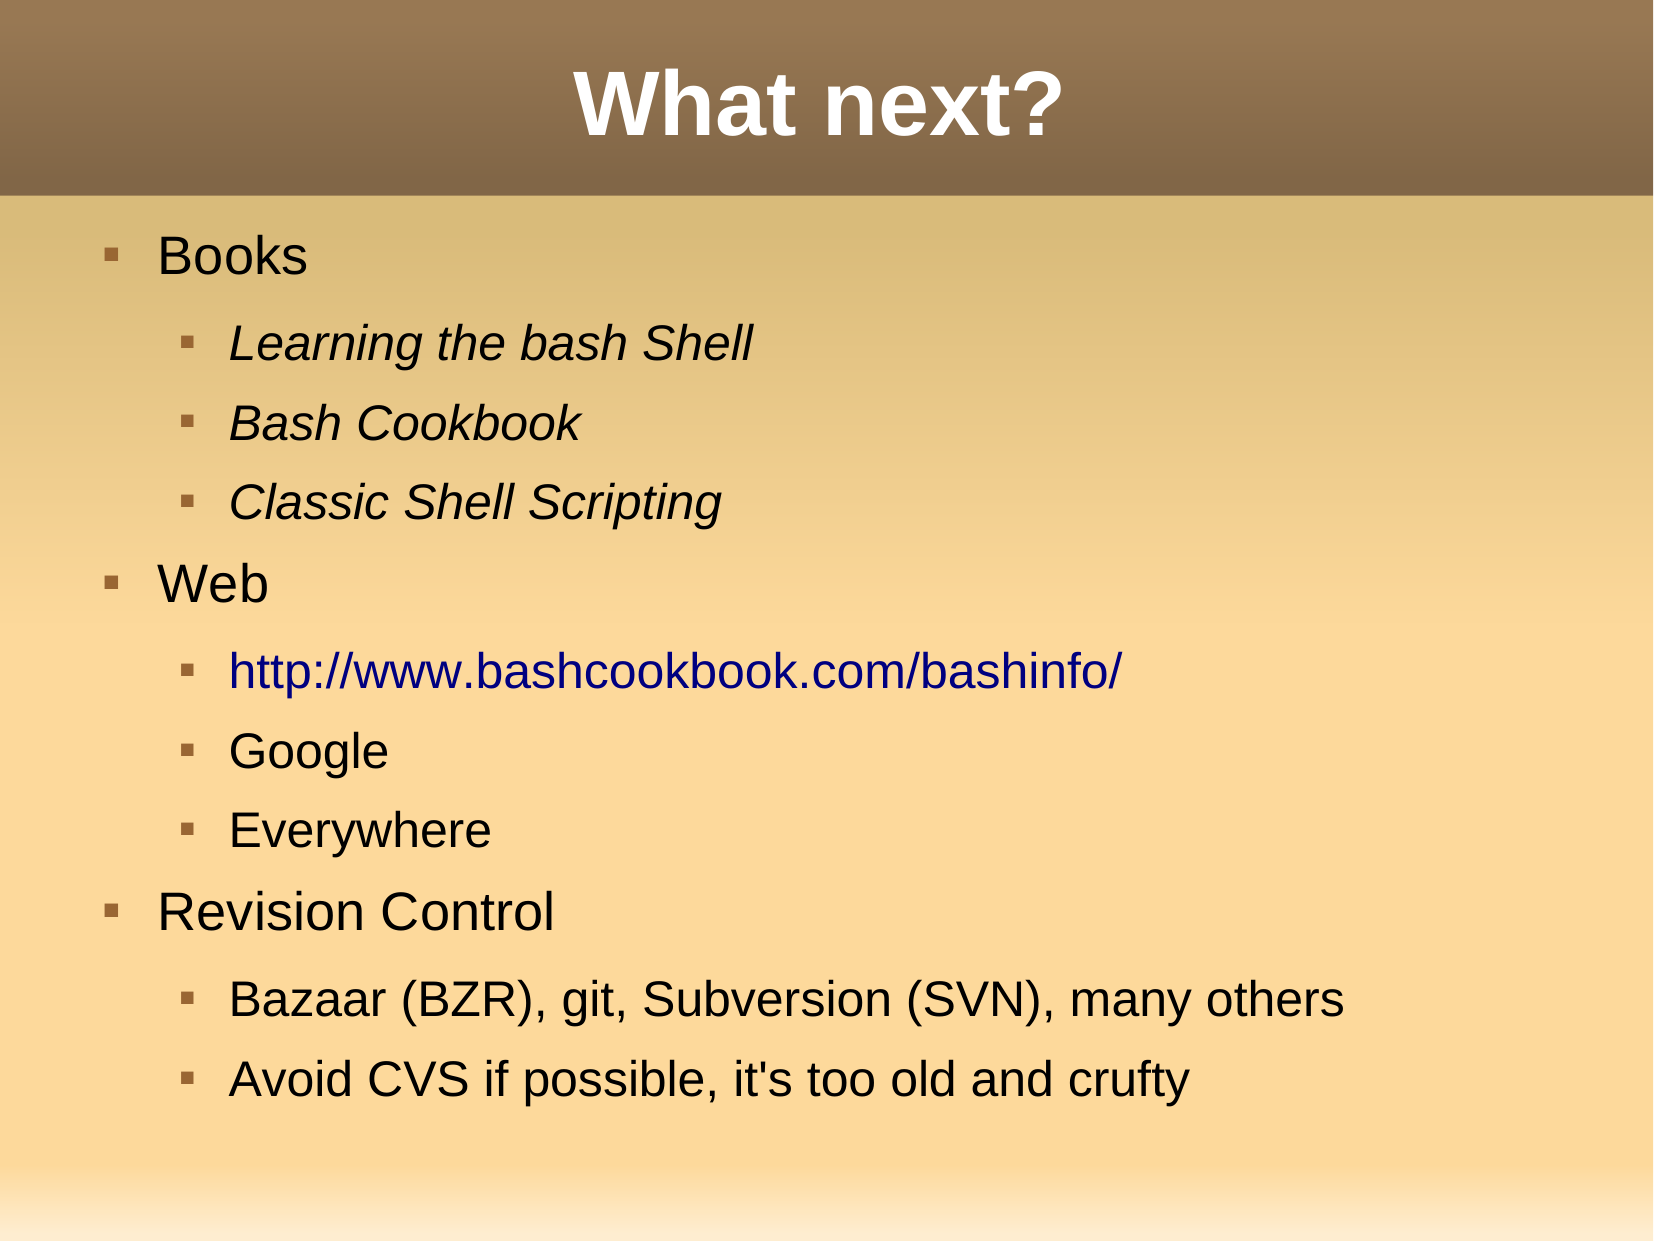

# What next?
Books
Learning the bash Shell
Bash Cookbook
Classic Shell Scripting
Web
http://www.bashcookbook.com/bashinfo/
Google
Everywhere
Revision Control
Bazaar (BZR), git, Subversion (SVN), many others
Avoid CVS if possible, it's too old and crufty